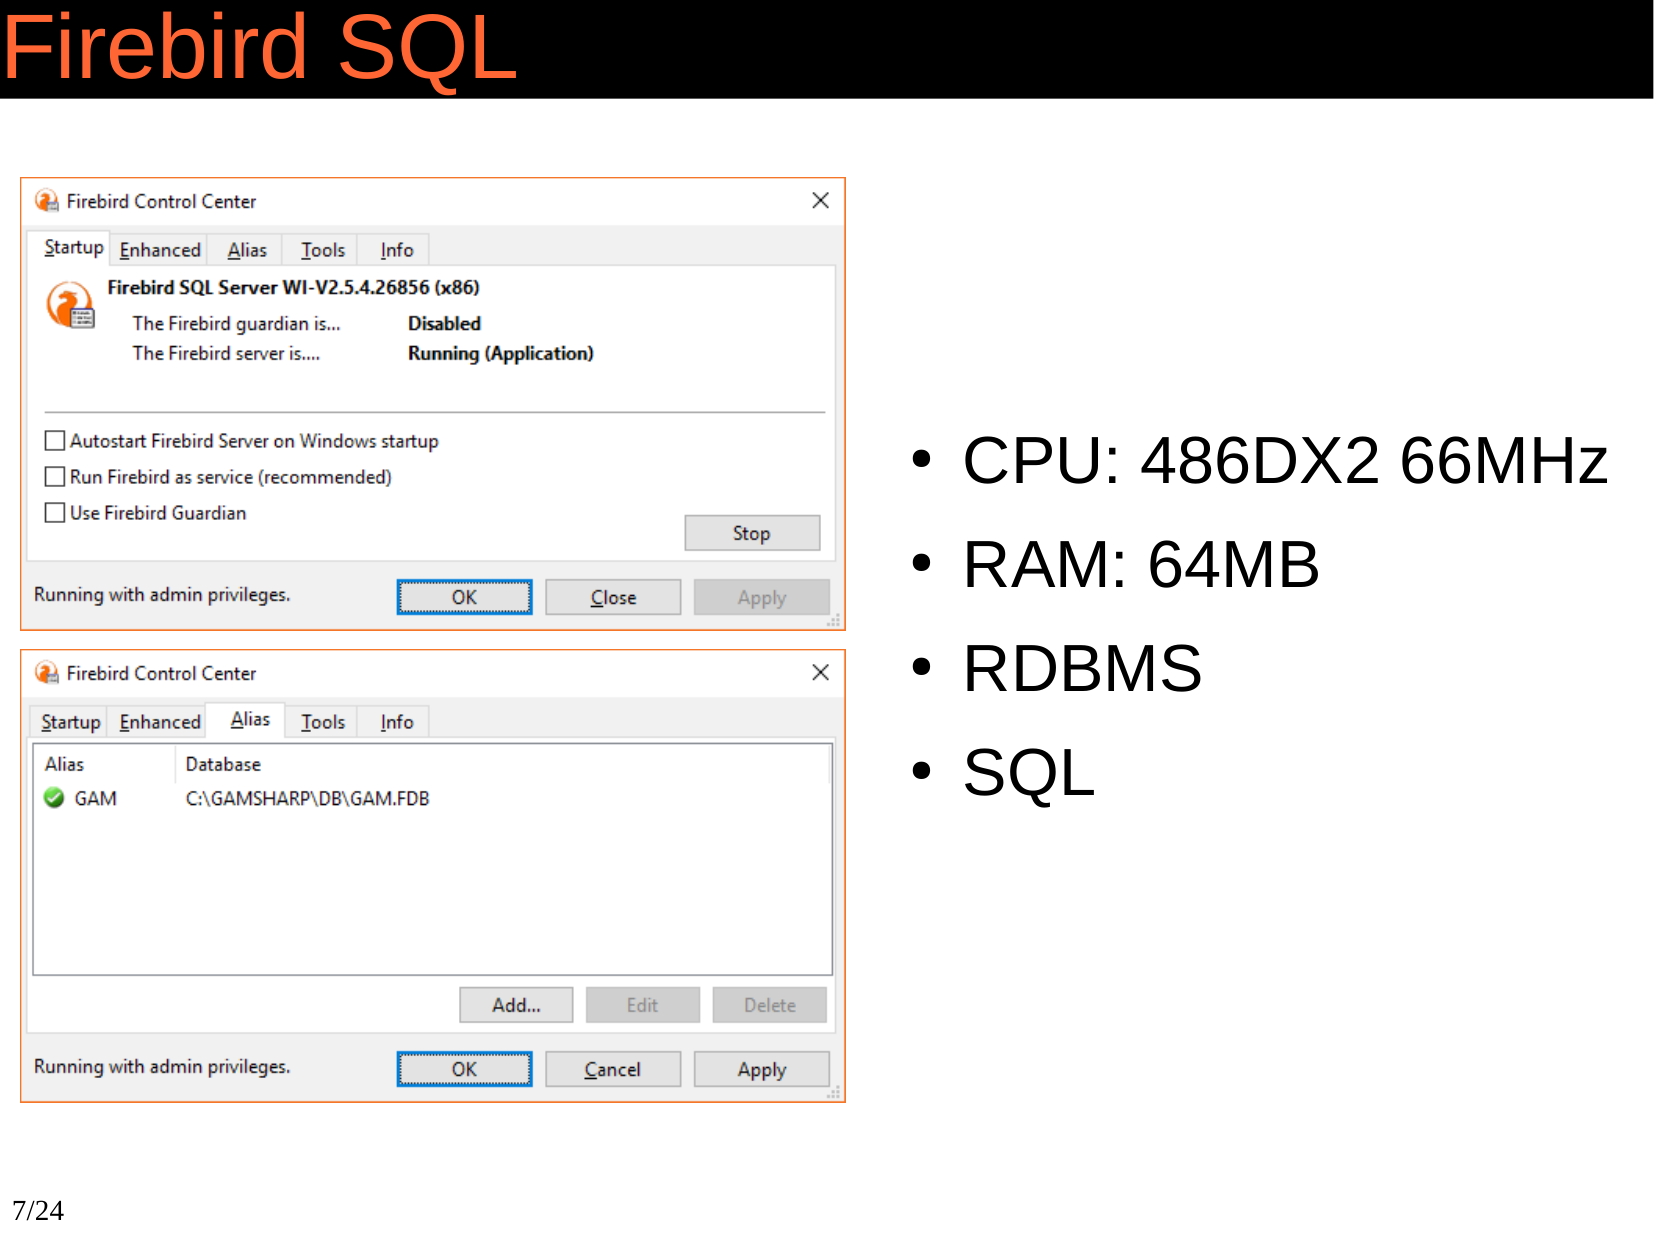

# Firebird SQL
CPU: 486DX2 66MHz
RAM: 64MB
RDBMS
SQL
7